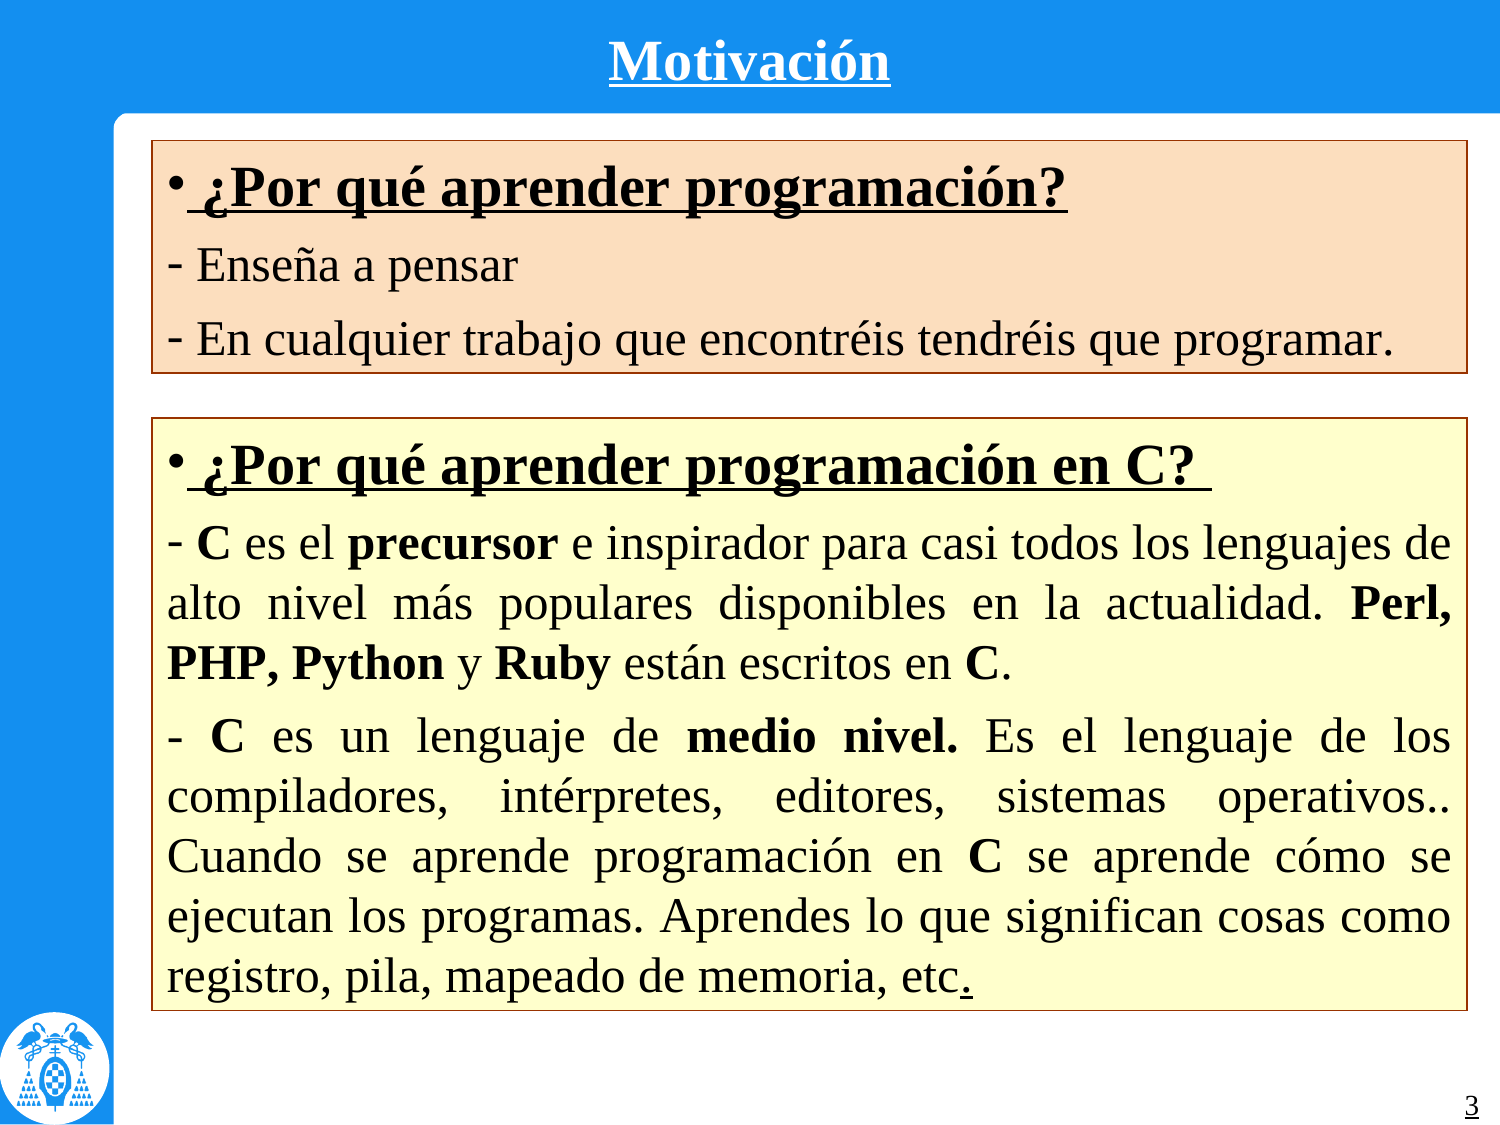

Motivación
 ¿Por qué aprender programación?
 Enseña a pensar
 En cualquier trabajo que encontréis tendréis que programar.
 ¿Por qué aprender programación en C?
 C es el precursor e inspirador para casi todos los lenguajes de alto nivel más populares disponibles en la actualidad. Perl, PHP, Python y Ruby están escritos en C.
- C es un lenguaje de medio nivel. Es el lenguaje de los compiladores, intérpretes, editores, sistemas operativos.. Cuando se aprende programación en C se aprende cómo se ejecutan los programas. Aprendes lo que significan cosas como registro, pila, mapeado de memoria, etc.